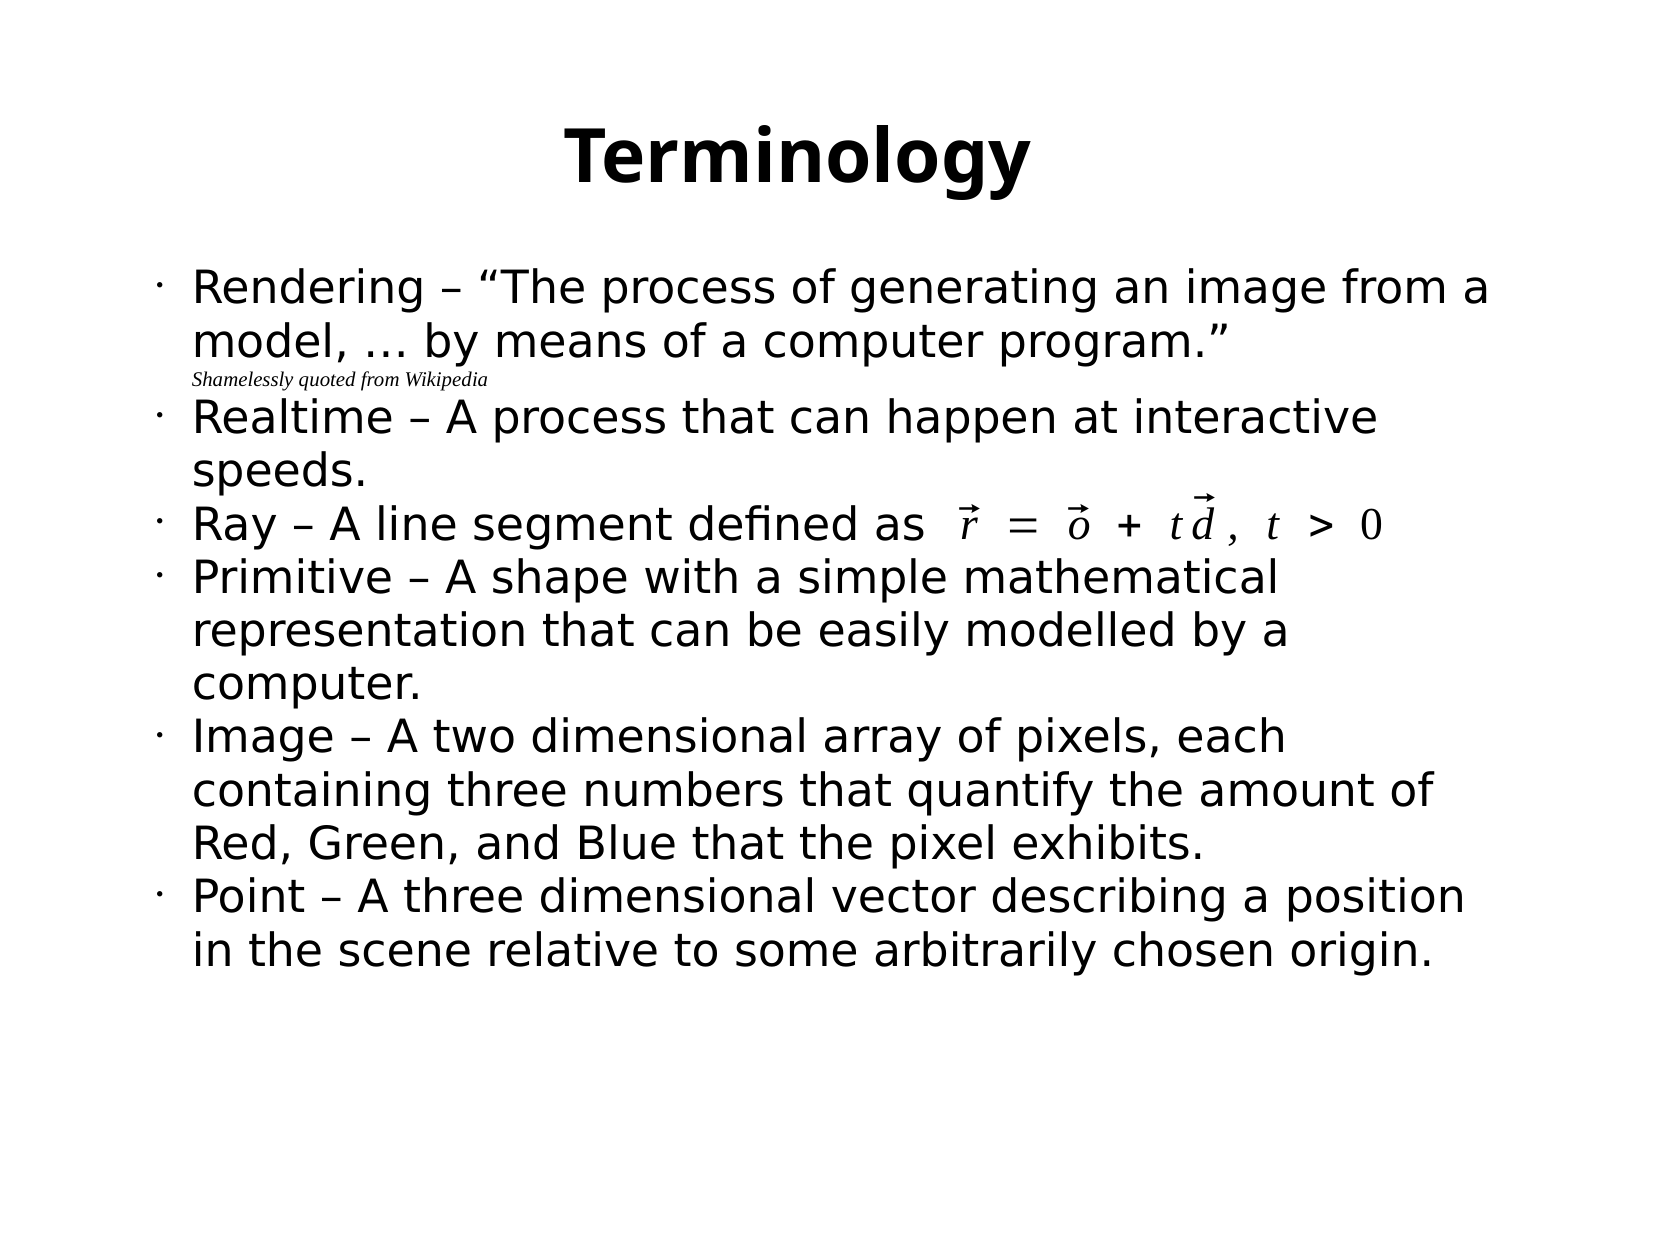

Terminology
Rendering – “The process of generating an image from a model, … by means of a computer program.”
Shamelessly quoted from Wikipedia
Realtime – A process that can happen at interactive speeds.
Ray – A line segment defined as
Primitive – A shape with a simple mathematical representation that can be easily modelled by a computer.
Image – A two dimensional array of pixels, each containing three numbers that quantify the amount of Red, Green, and Blue that the pixel exhibits.
Point – A three dimensional vector describing a position in the scene relative to some arbitrarily chosen origin.